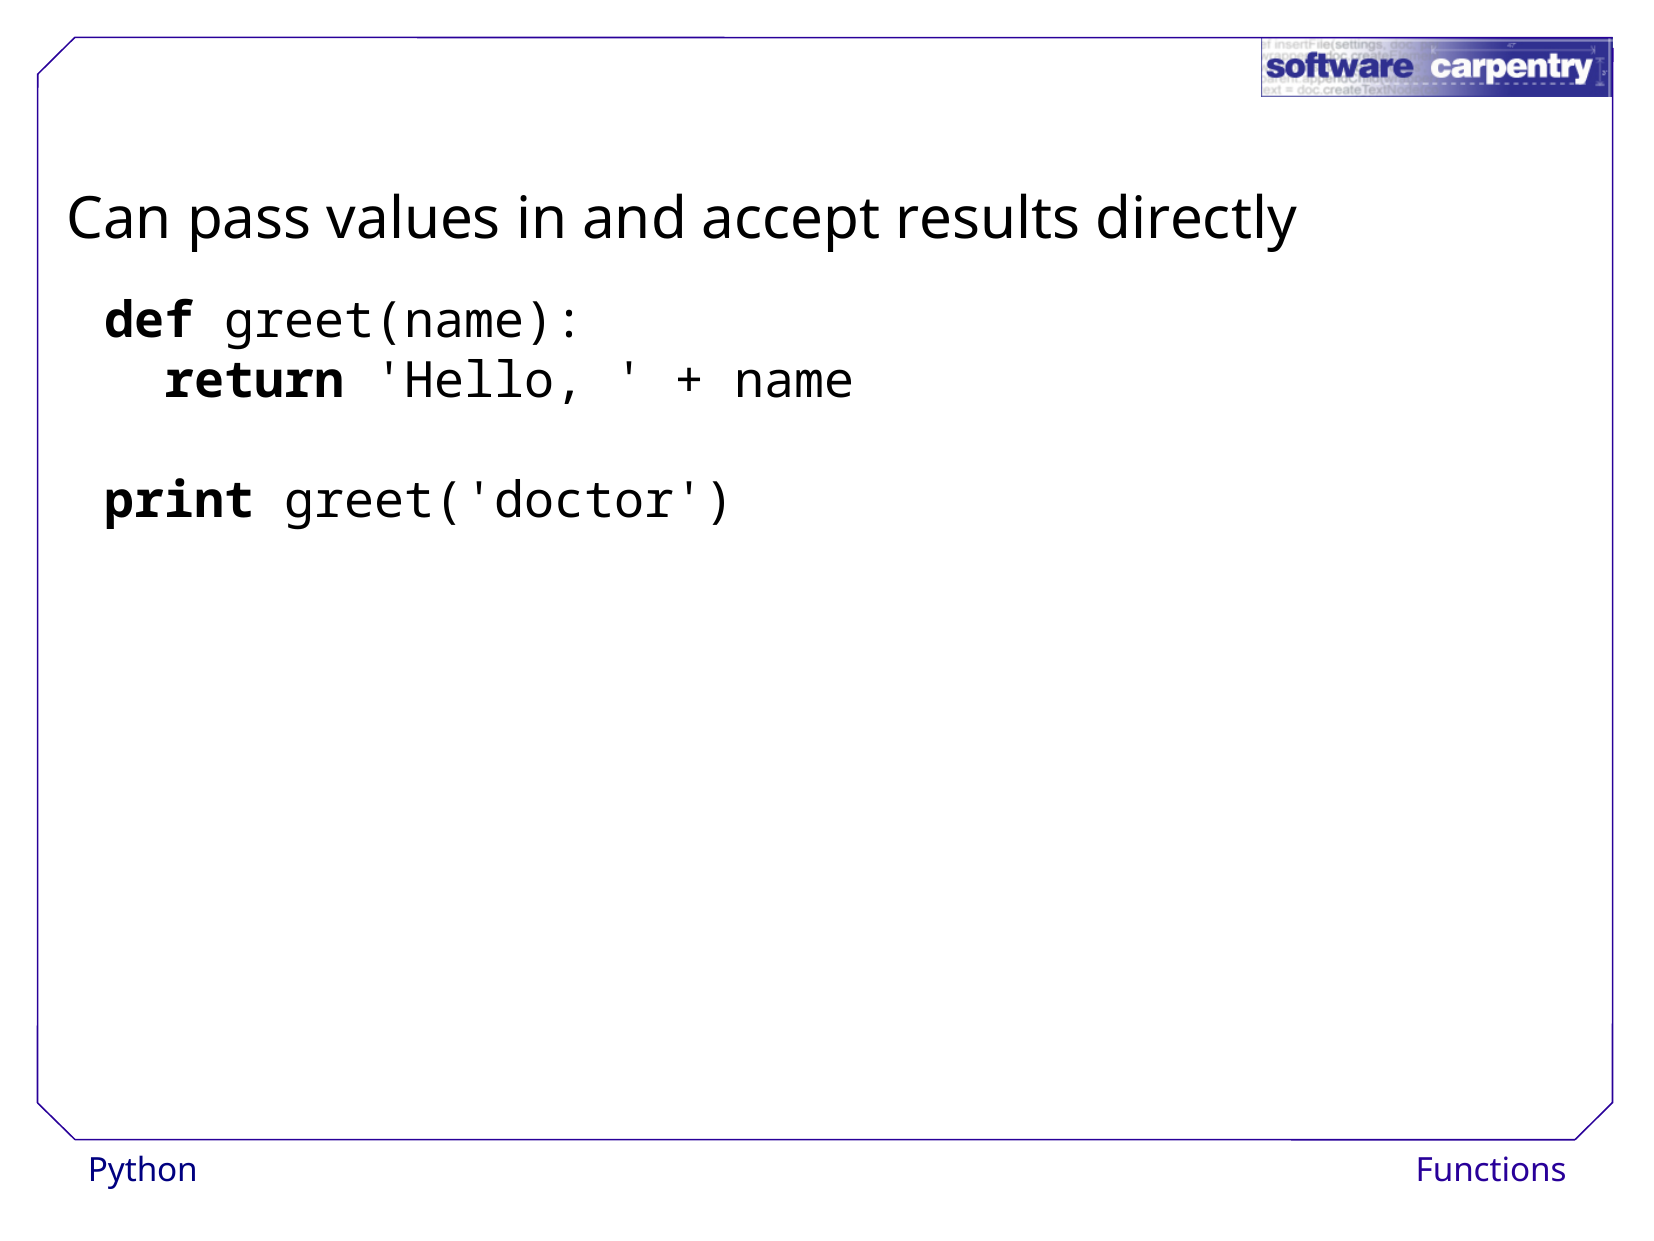

Can pass values in and accept results directly
def greet(name):
 return 'Hello, ' + name
print greet('doctor')